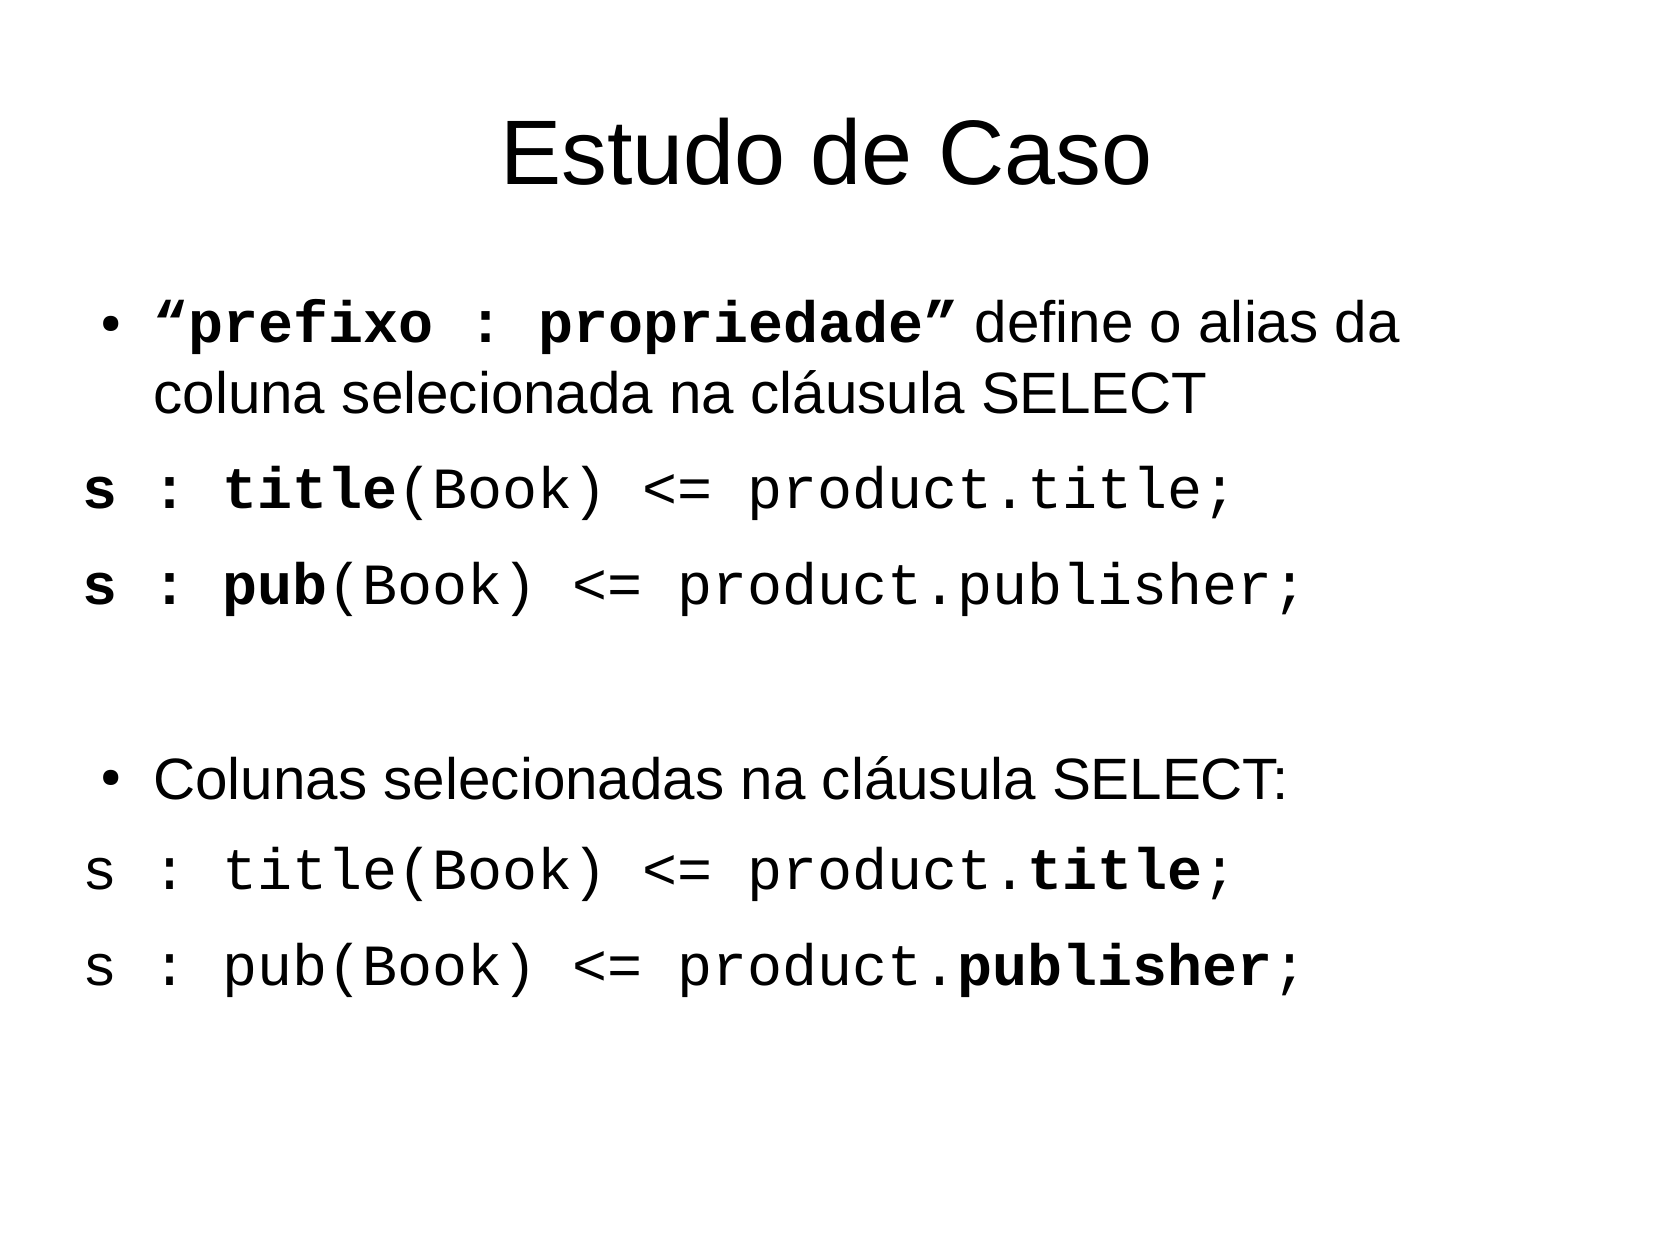

# Estudo de Caso
“prefixo : propriedade” define o alias da coluna selecionada na cláusula SELECT
s : title(Book) <= product.title;
s : pub(Book) <= product.publisher;
Colunas selecionadas na cláusula SELECT:
s : title(Book) <= product.title;
s : pub(Book) <= product.publisher;